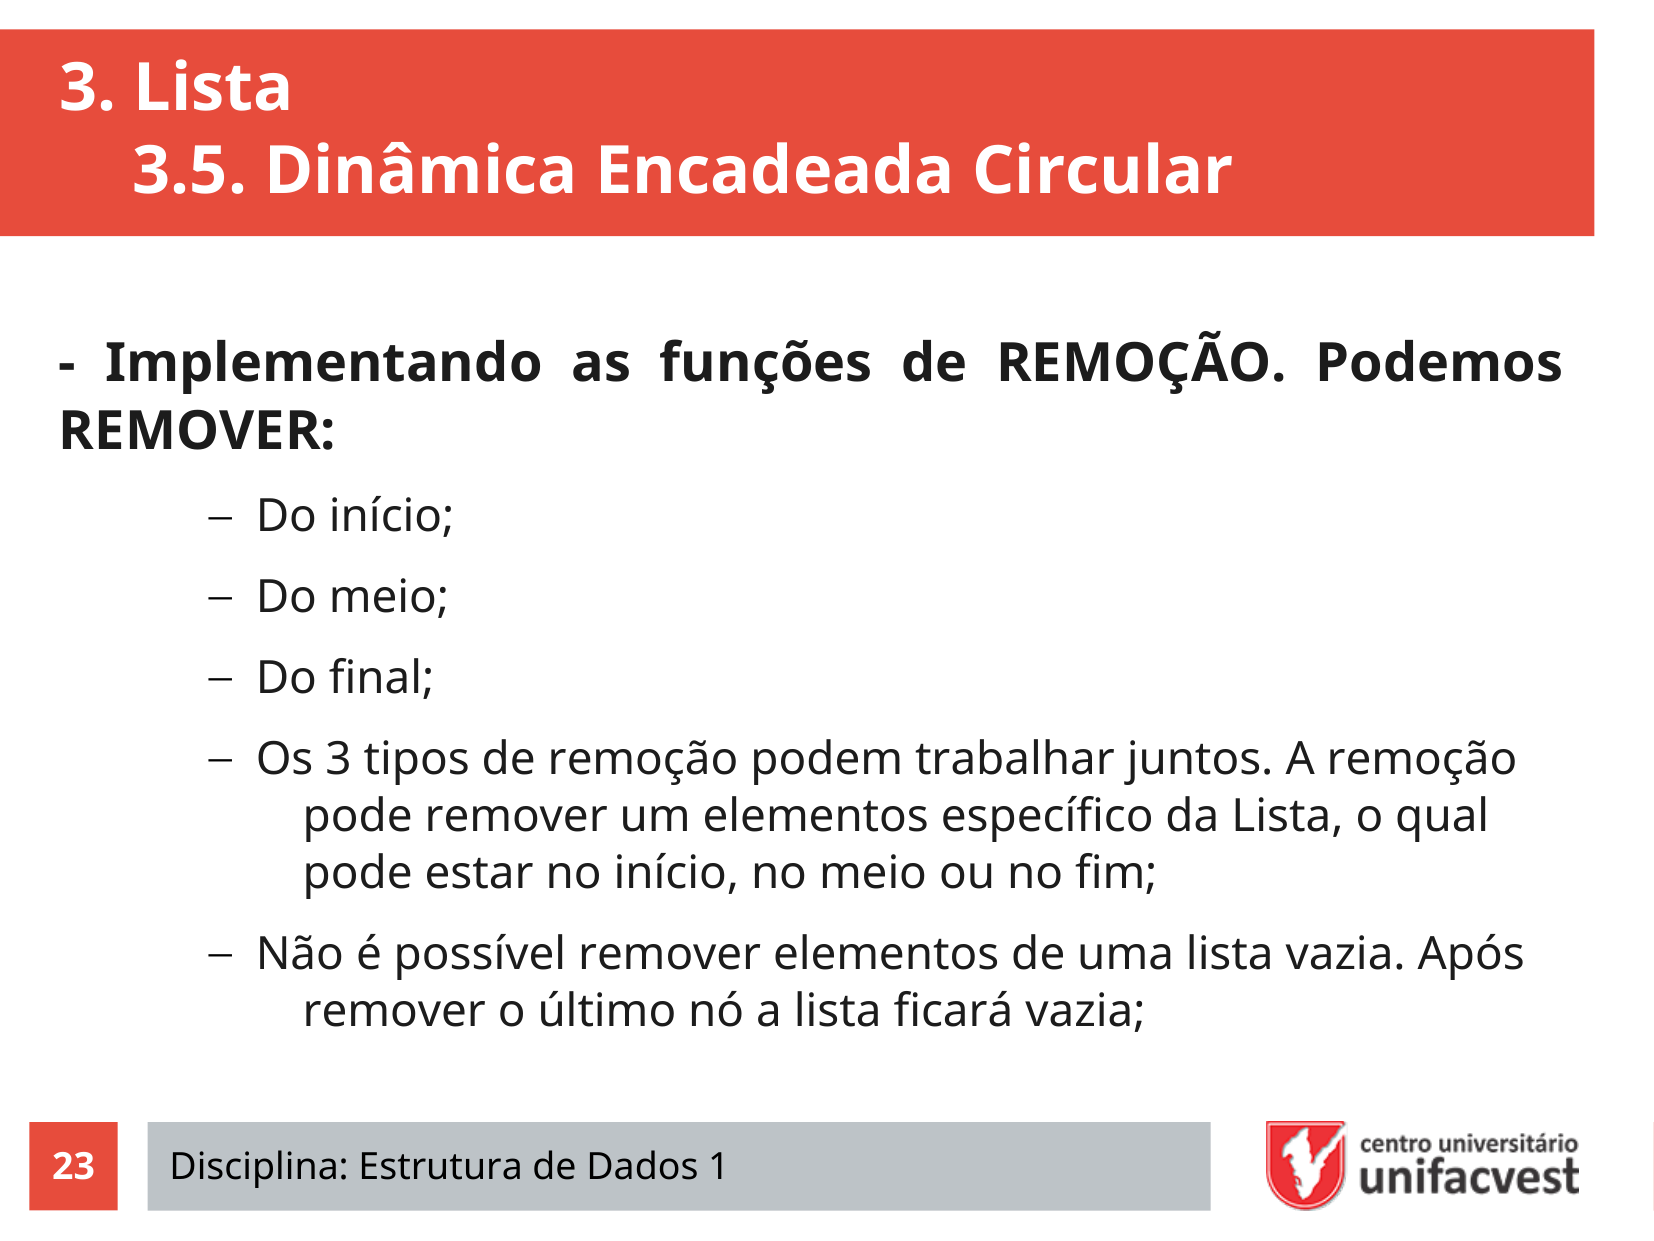

# 3. Lista 3.5. Dinâmica Encadeada Circular
- Implementando as funções de REMOÇÃO. Podemos REMOVER:
Do início;
Do meio;
Do final;
Os 3 tipos de remoção podem trabalhar juntos. A remoção pode remover um elementos específico da Lista, o qual pode estar no início, no meio ou no fim;
Não é possível remover elementos de uma lista vazia. Após remover o último nó a lista ficará vazia;
23
Disciplina: Estrutura de Dados 1